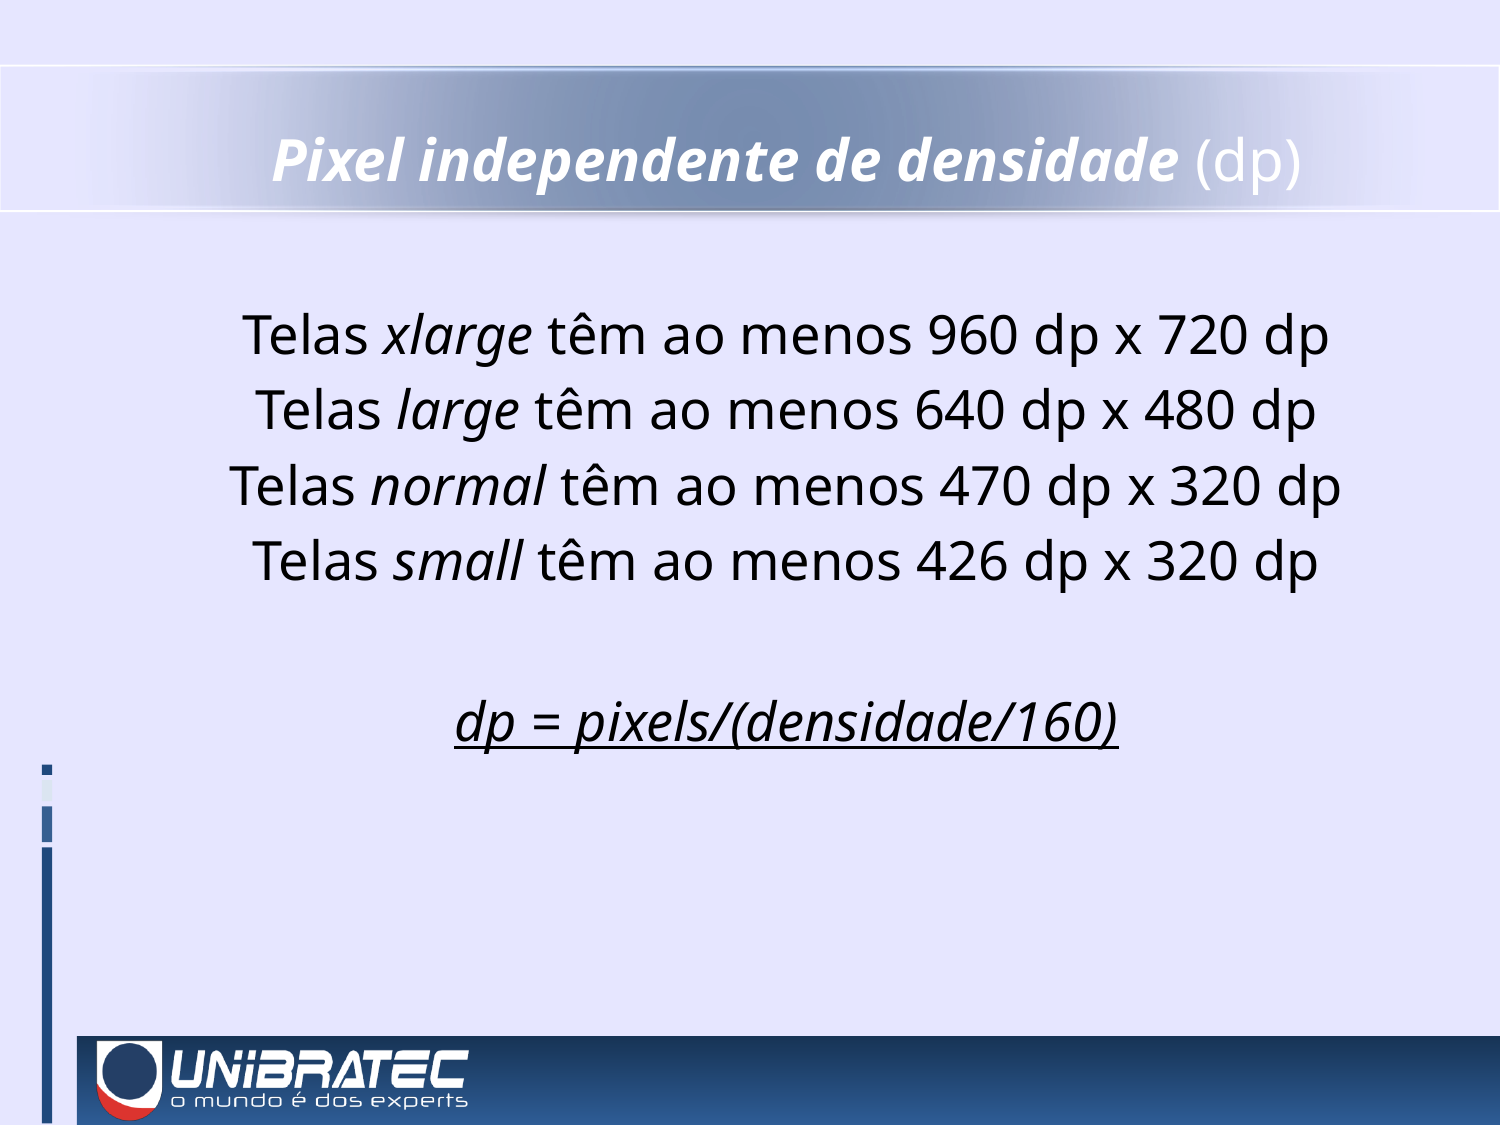

# Pixel independente de densidade (dp)
Telas xlarge têm ao menos 960 dp x 720 dp
Telas large têm ao menos 640 dp x 480 dp
Telas normal têm ao menos 470 dp x 320 dp
Telas small têm ao menos 426 dp x 320 dp
dp = pixels/(densidade/160)